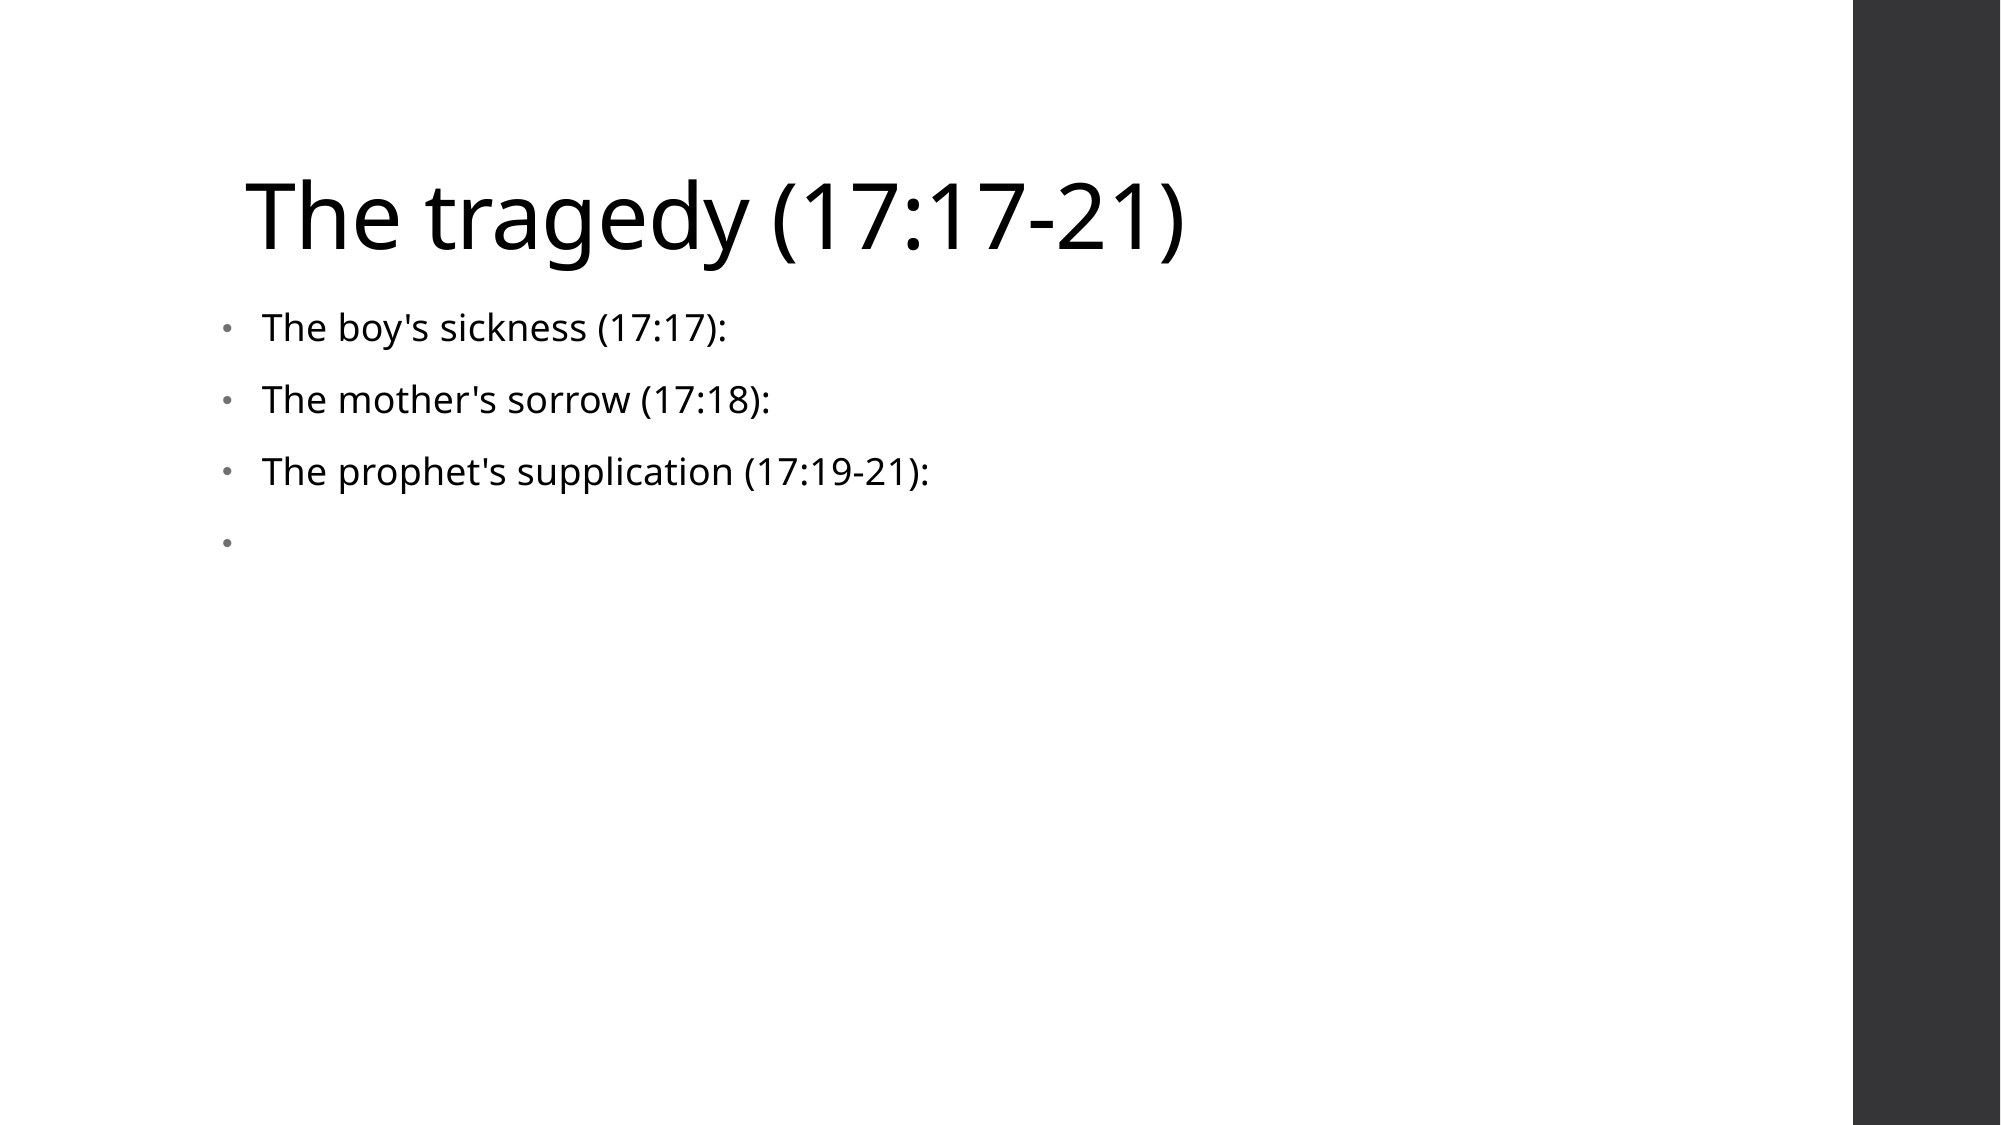

# The tragedy (17:17-21)
 The boy's sickness (17:17):
 The mother's sorrow (17:18):
 The prophet's supplication (17:19-21):